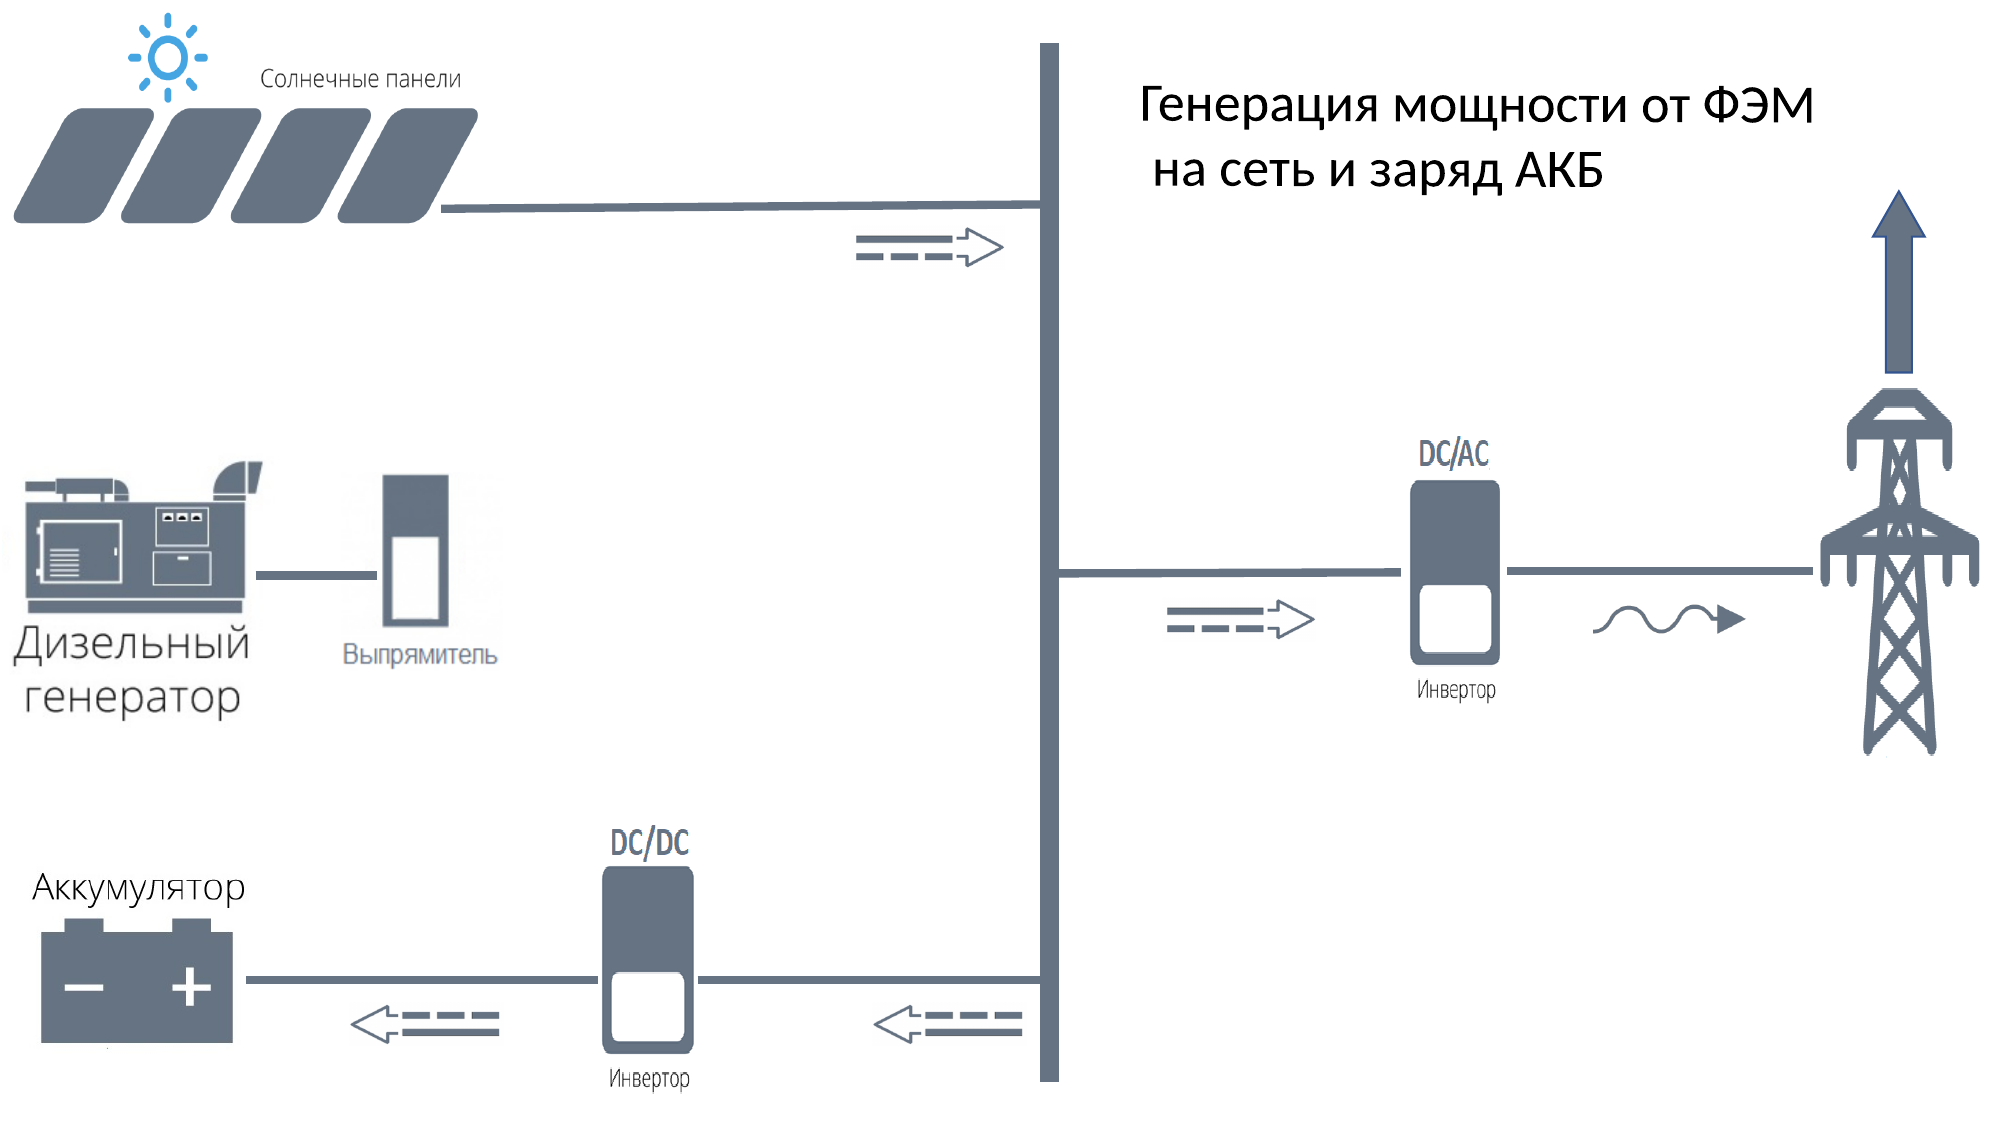

Генерация мощности от ФЭМ
 на сеть и заряд АКБ